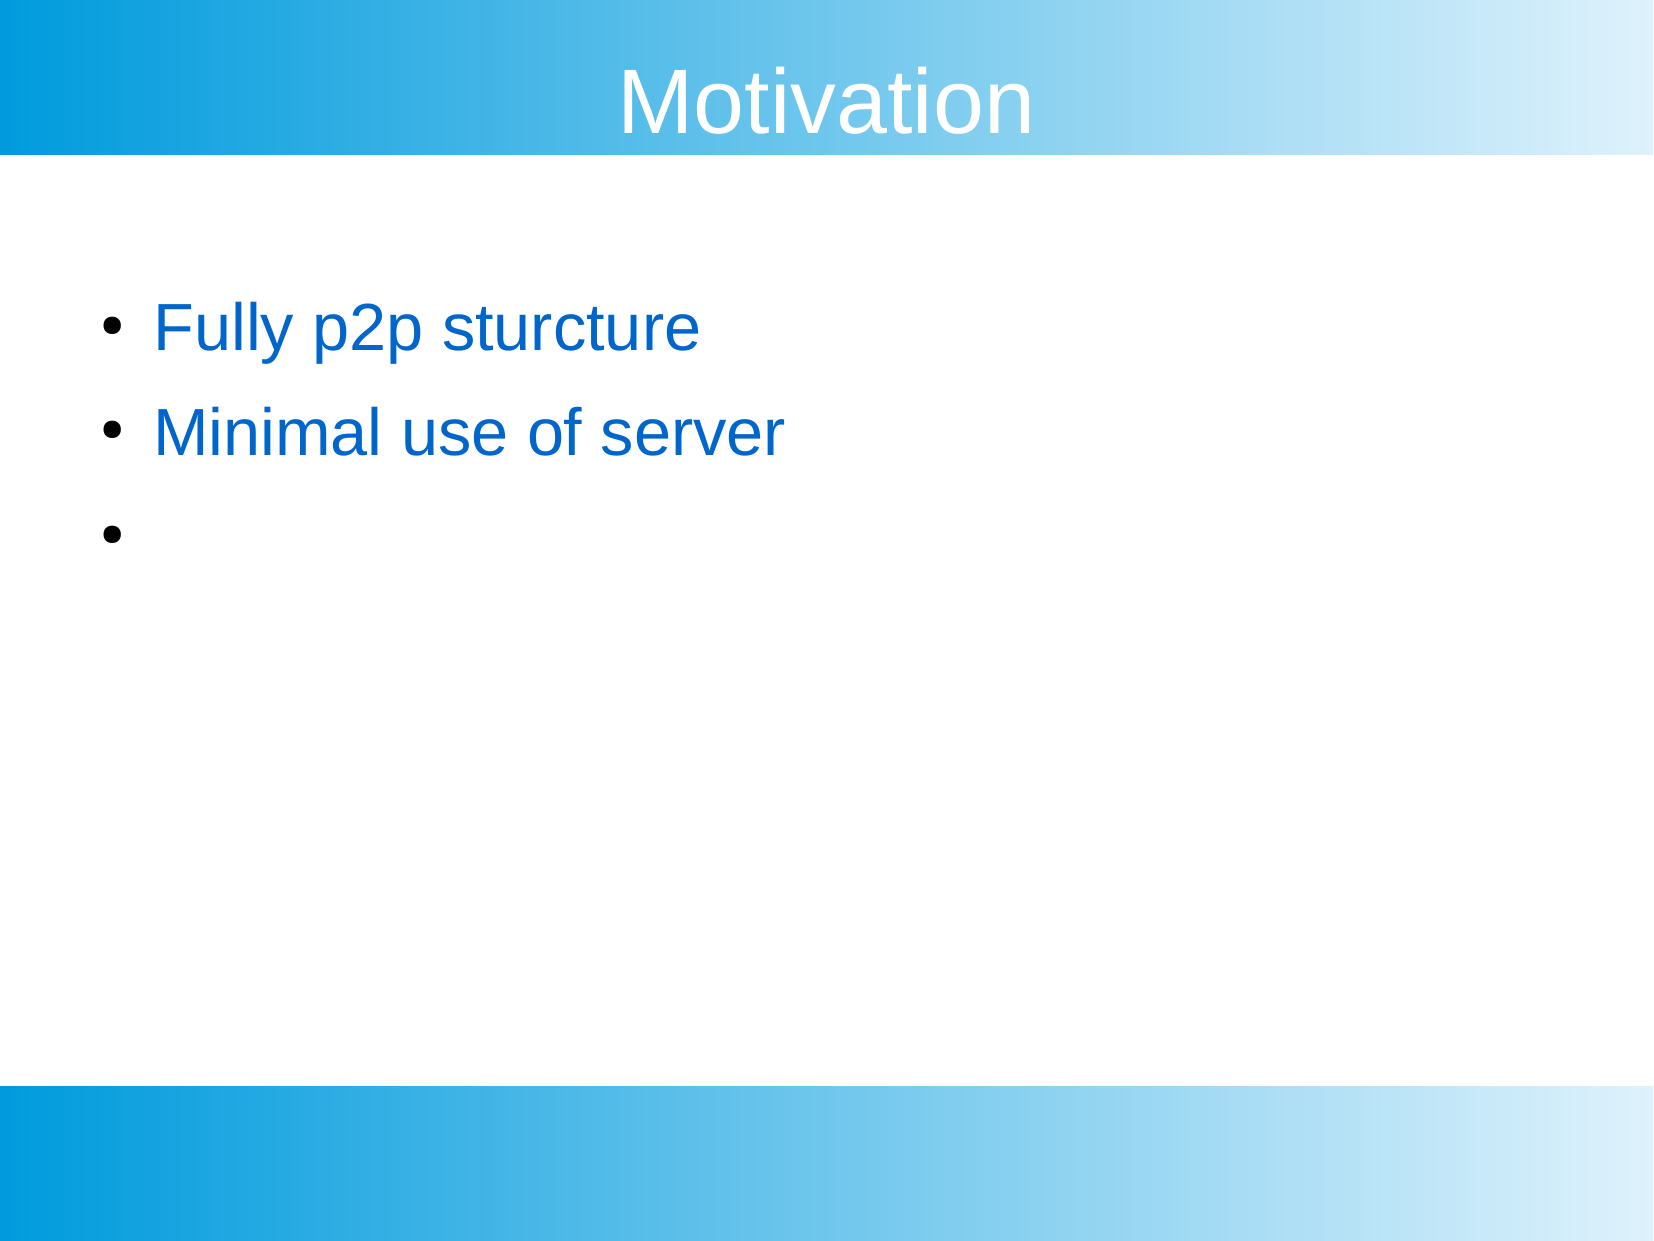

# Motivation
Fully p2p sturcture
Minimal use of server